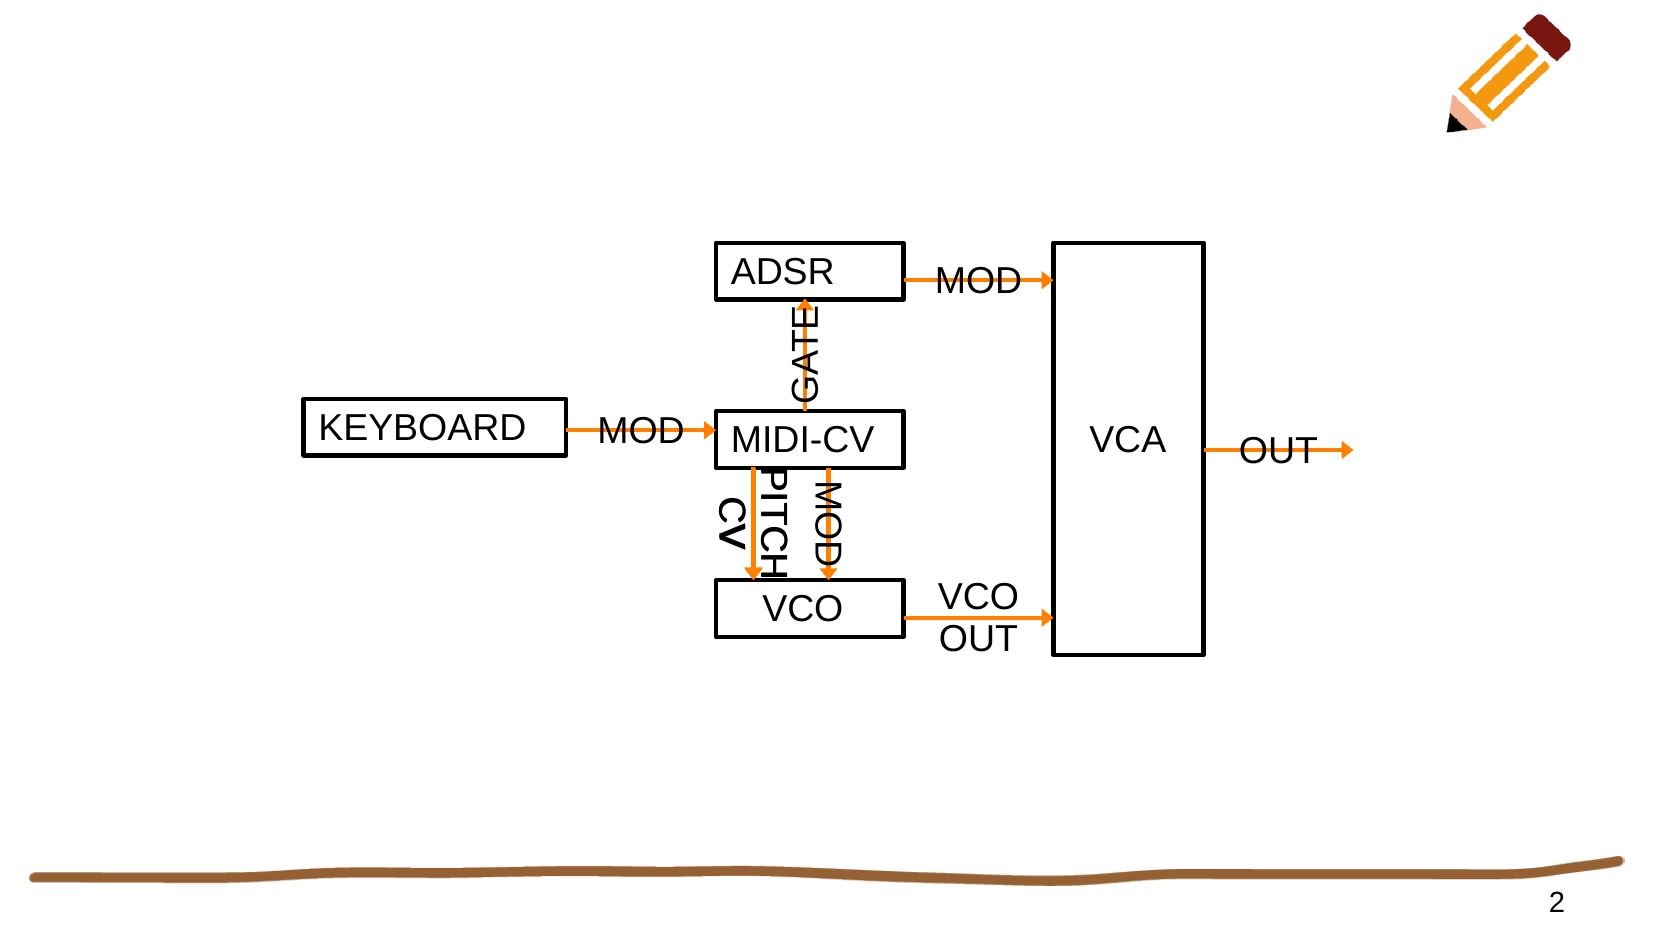

ADSR
 VCA
MOD
GATE
KEYBOARD
MIDI-CV
MOD
OUT
PITCH
CV
PITCH
CV
MOD
 VCO
VCO
OUT
2